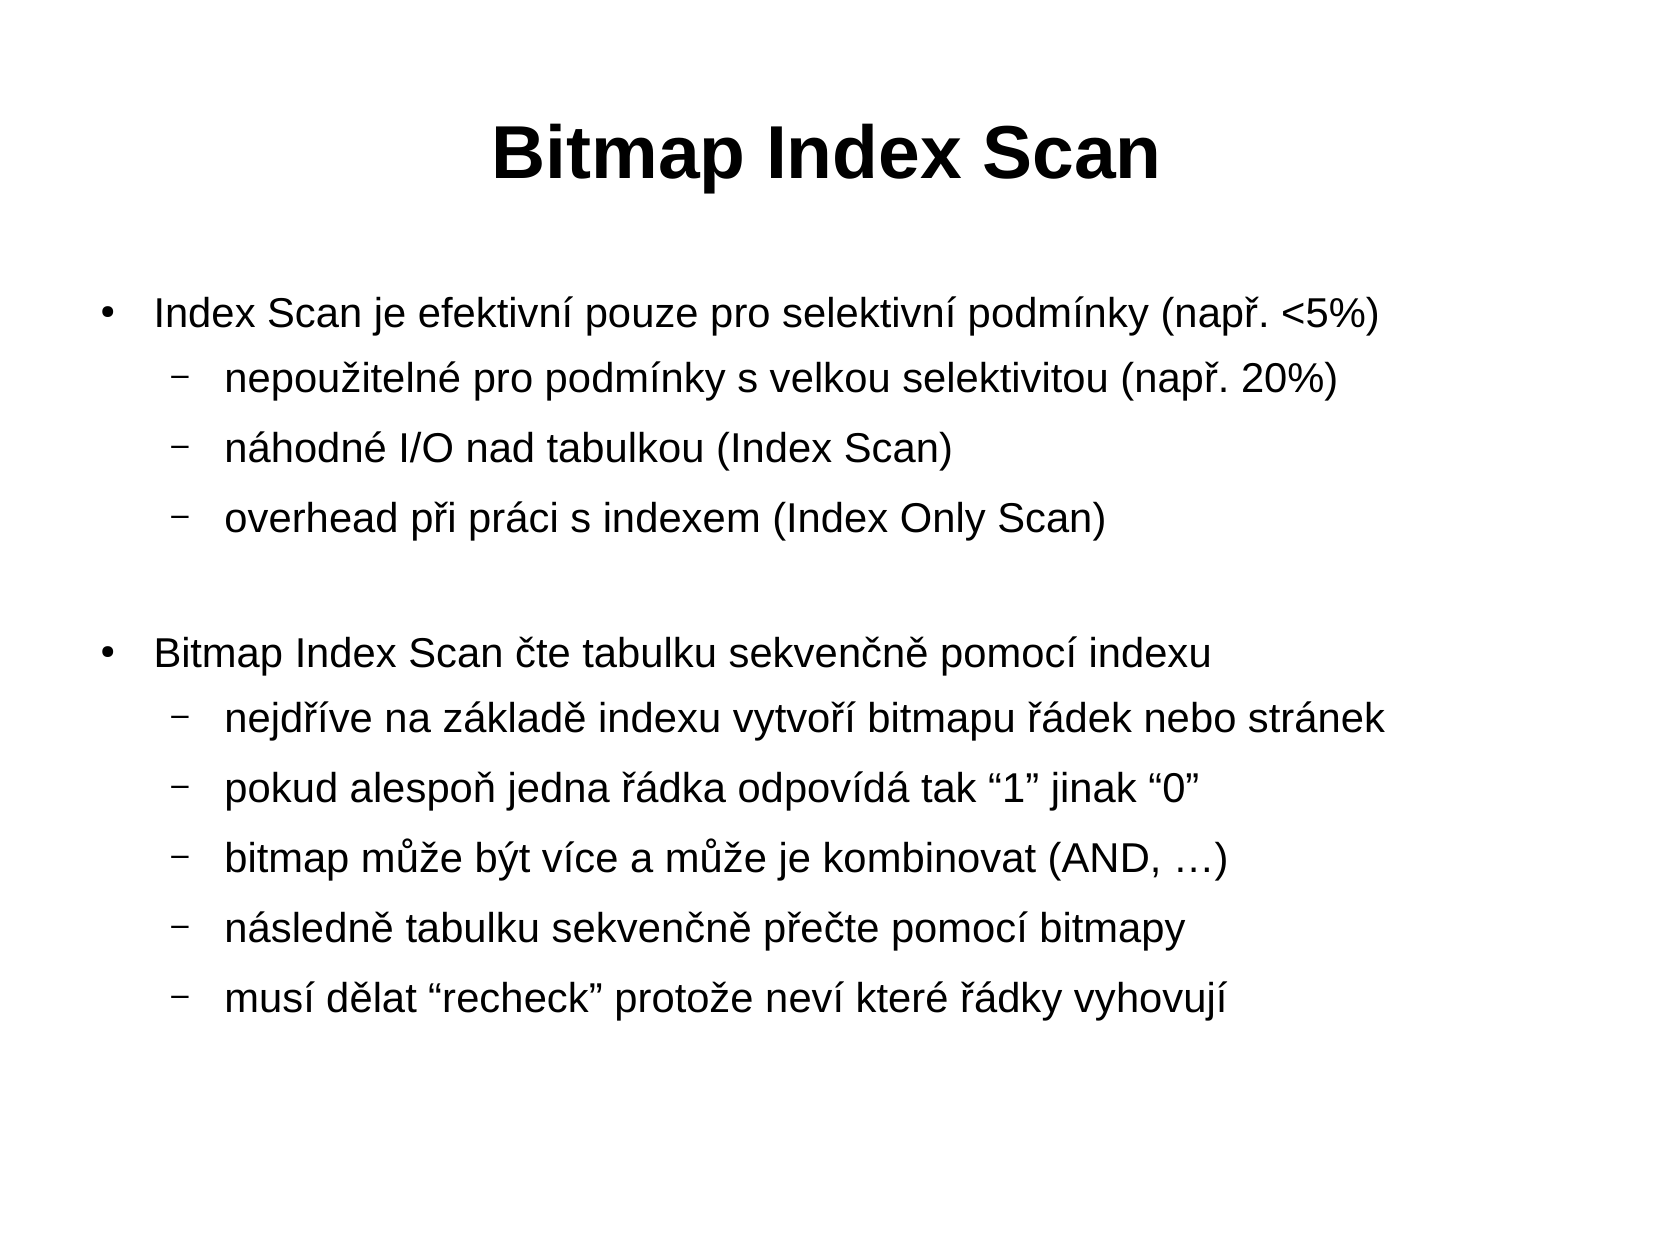

# Bitmap Index Scan
Index Scan je efektivní pouze pro selektivní podmínky (např. <5%)
nepoužitelné pro podmínky s velkou selektivitou (např. 20%)
náhodné I/O nad tabulkou (Index Scan)
overhead při práci s indexem (Index Only Scan)
Bitmap Index Scan čte tabulku sekvenčně pomocí indexu
nejdříve na základě indexu vytvoří bitmapu řádek nebo stránek
pokud alespoň jedna řádka odpovídá tak “1” jinak “0”
bitmap může být více a může je kombinovat (AND, …)
následně tabulku sekvenčně přečte pomocí bitmapy
musí dělat “recheck” protože neví které řádky vyhovují